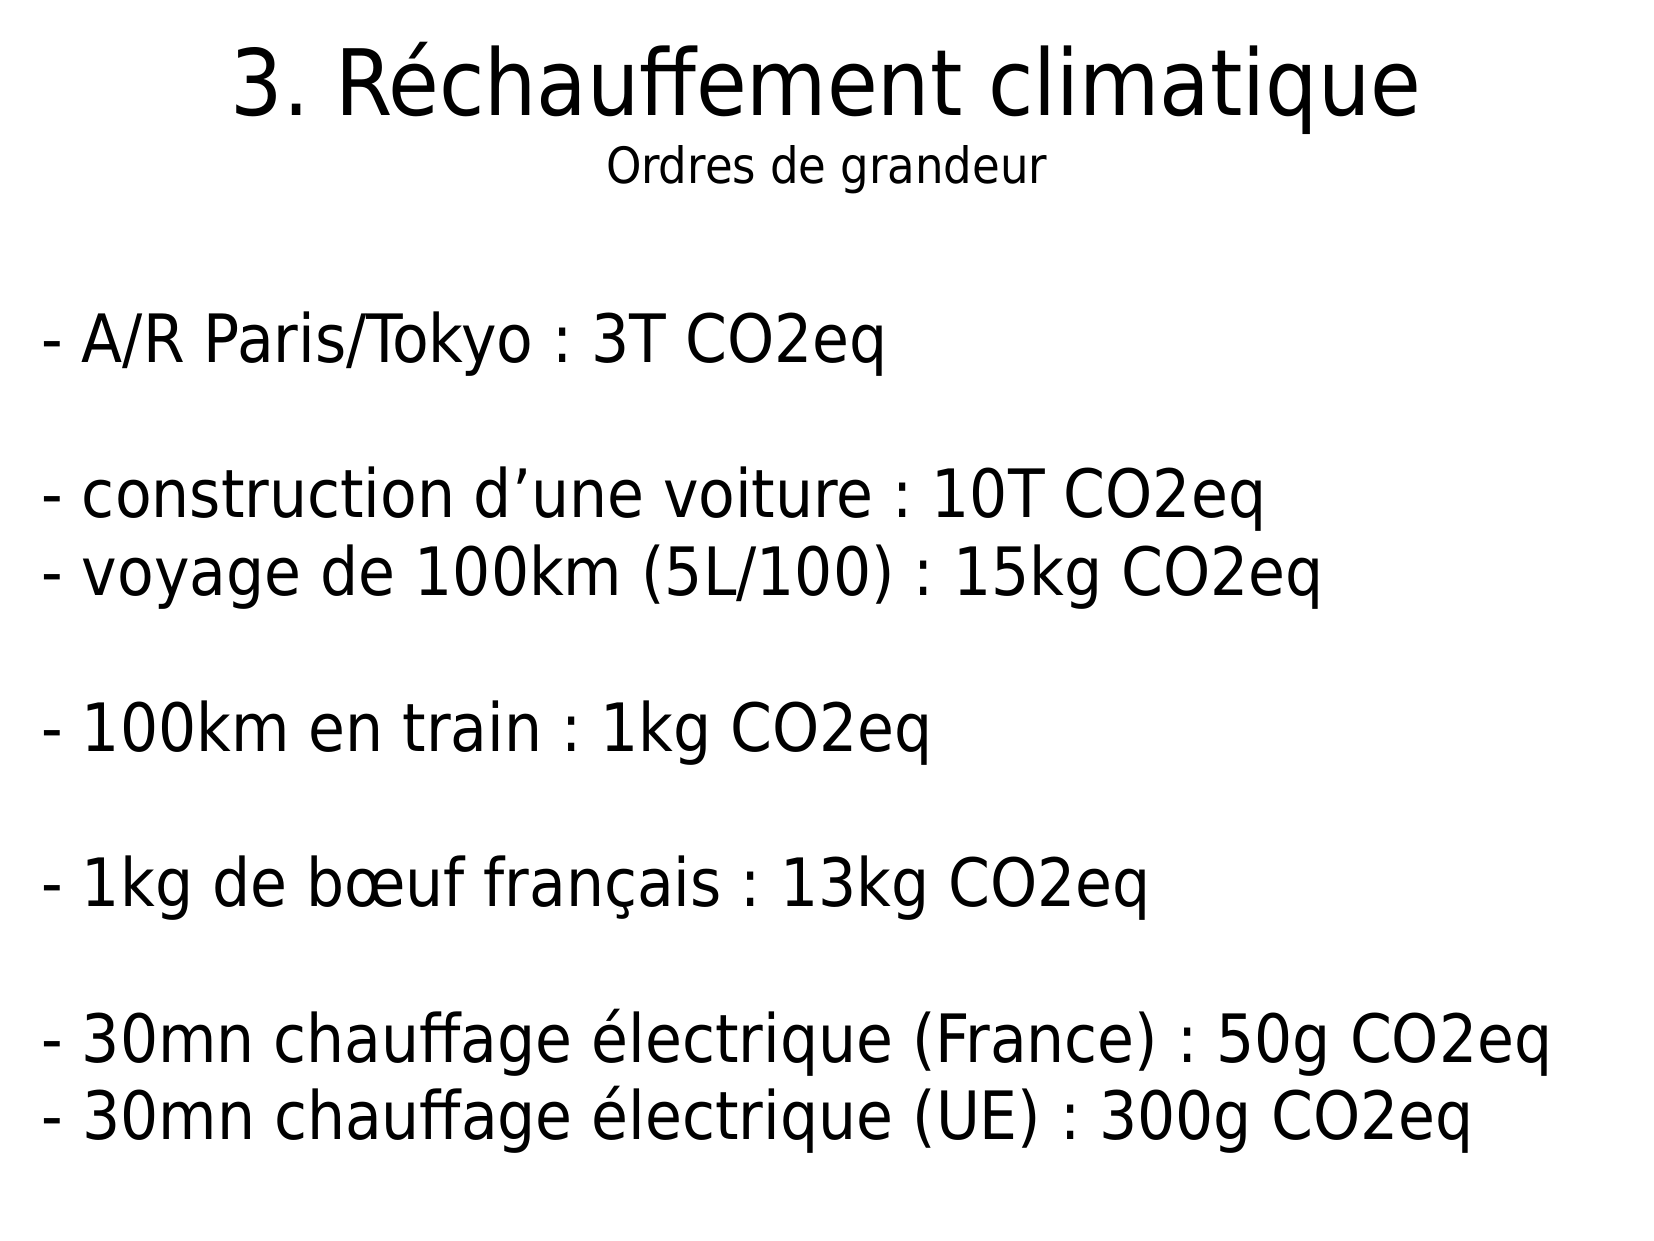

# 3. Réchauffement climatique Ordres de grandeur
- A/R Paris/Tokyo : 3T CO2eq
- construction d’une voiture : 10T CO2eq
- voyage de 100km (5L/100) : 15kg CO2eq
- 100km en train : 1kg CO2eq
- 1kg de bœuf français : 13kg CO2eq
- 30mn chauffage électrique (France) : 50g CO2eq
- 30mn chauffage électrique (UE) : 300g CO2eq